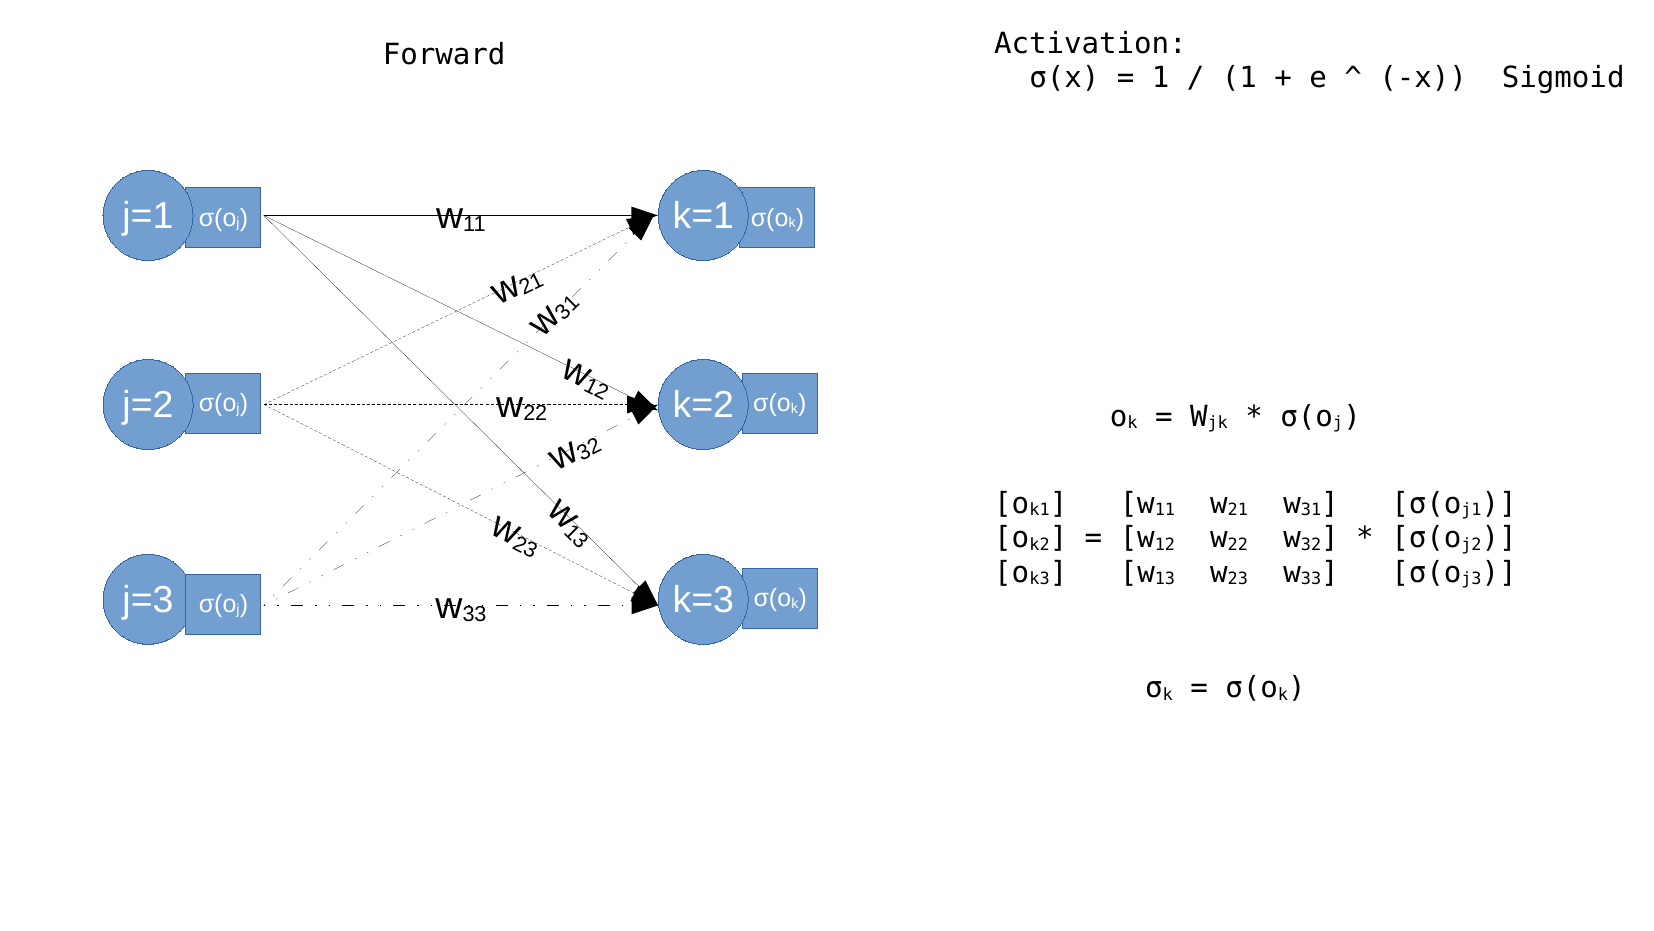

Activation:
 σ(x) = 1 / (1 + e ^ (-x)) Sigmoid
Forward
j=1
k=1
σ(oj)
σ(ok)
w11
 w12
 w13
 w21
 w31
j=2
k=2
σ(oj)
σ(ok)
ok = Wjk * σ(oj)
 w23
 w32
 w22
[ok1] [w11 w21 w31] [σ(oj1)]
[ok2] = [w12 w22 w32] * [σ(oj2)]
[ok3] [w13 w23 w33] [σ(oj3)]
j=3
k=3
σ(ok)
σ(oj)
w33
σk = σ(ok)